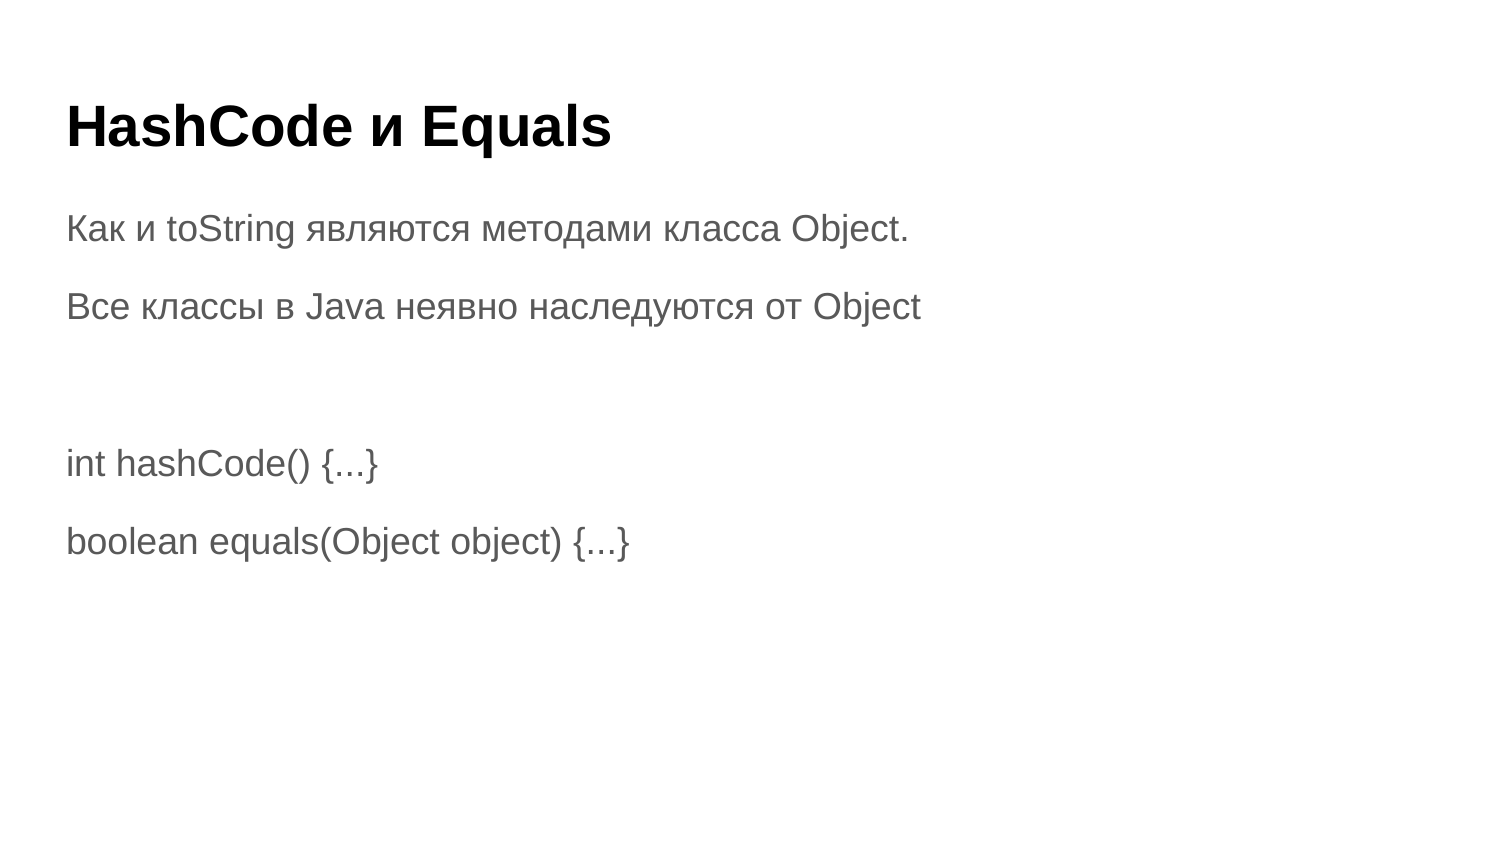

# HashCode и Equals
Как и toString являются методами класса Object.
Все классы в Java неявно наследуются от Object
int hashCode() {...}
boolean equals(Object object) {...}